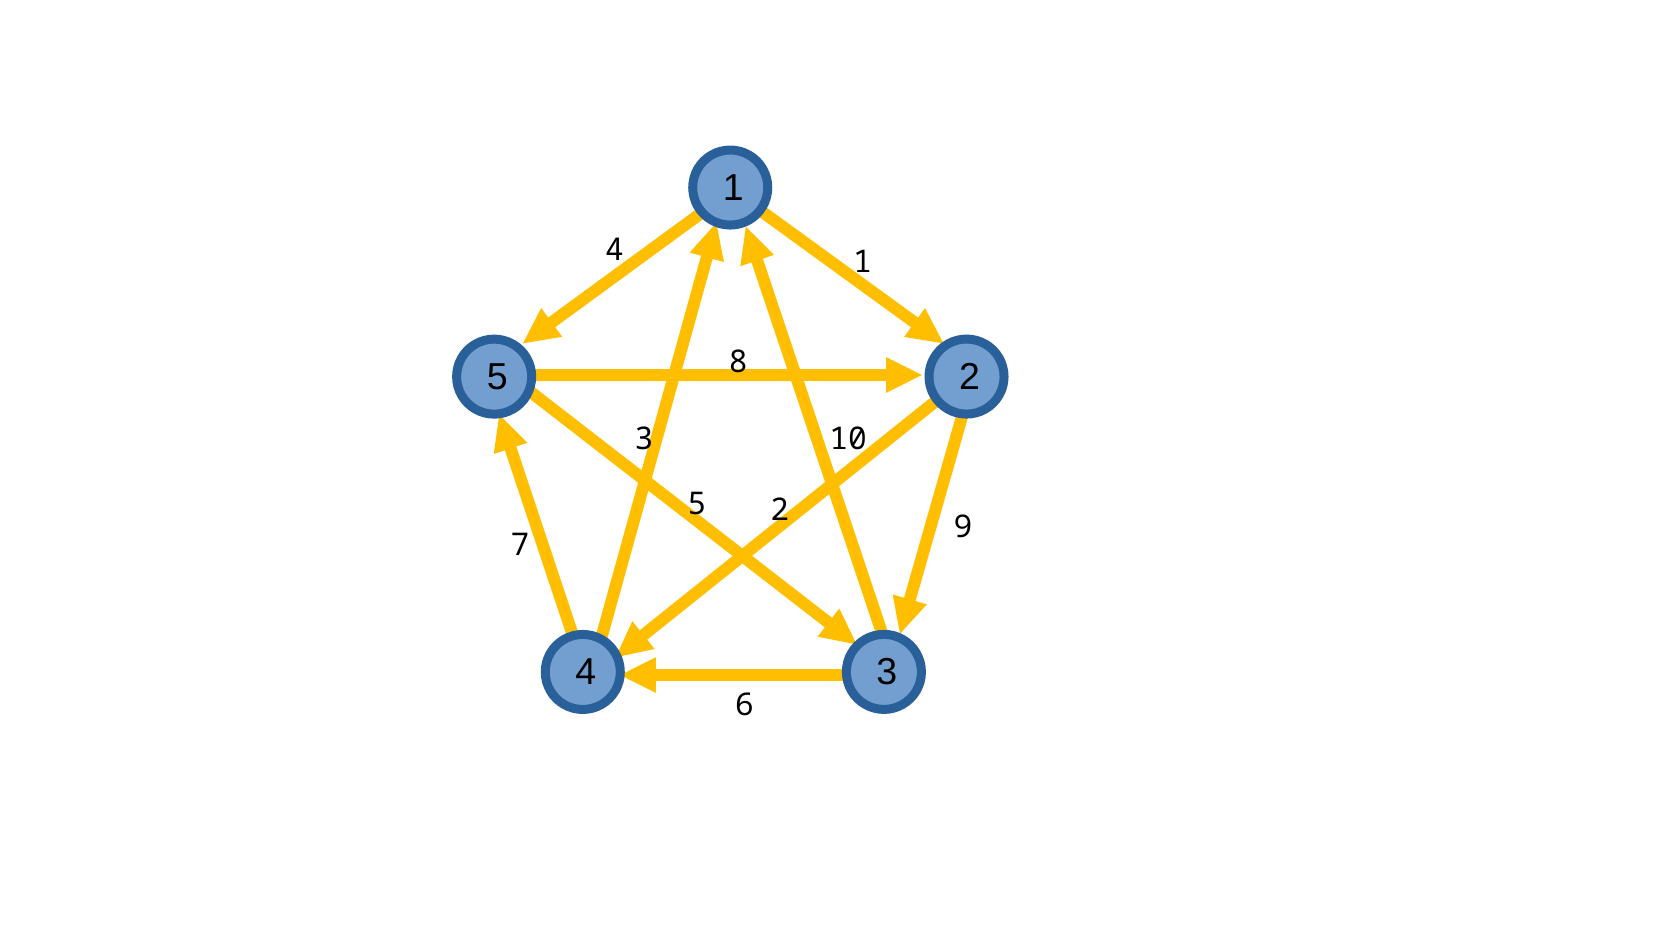

1
4
1
8
2
5
10
3
5
2
9
7
3
4
6